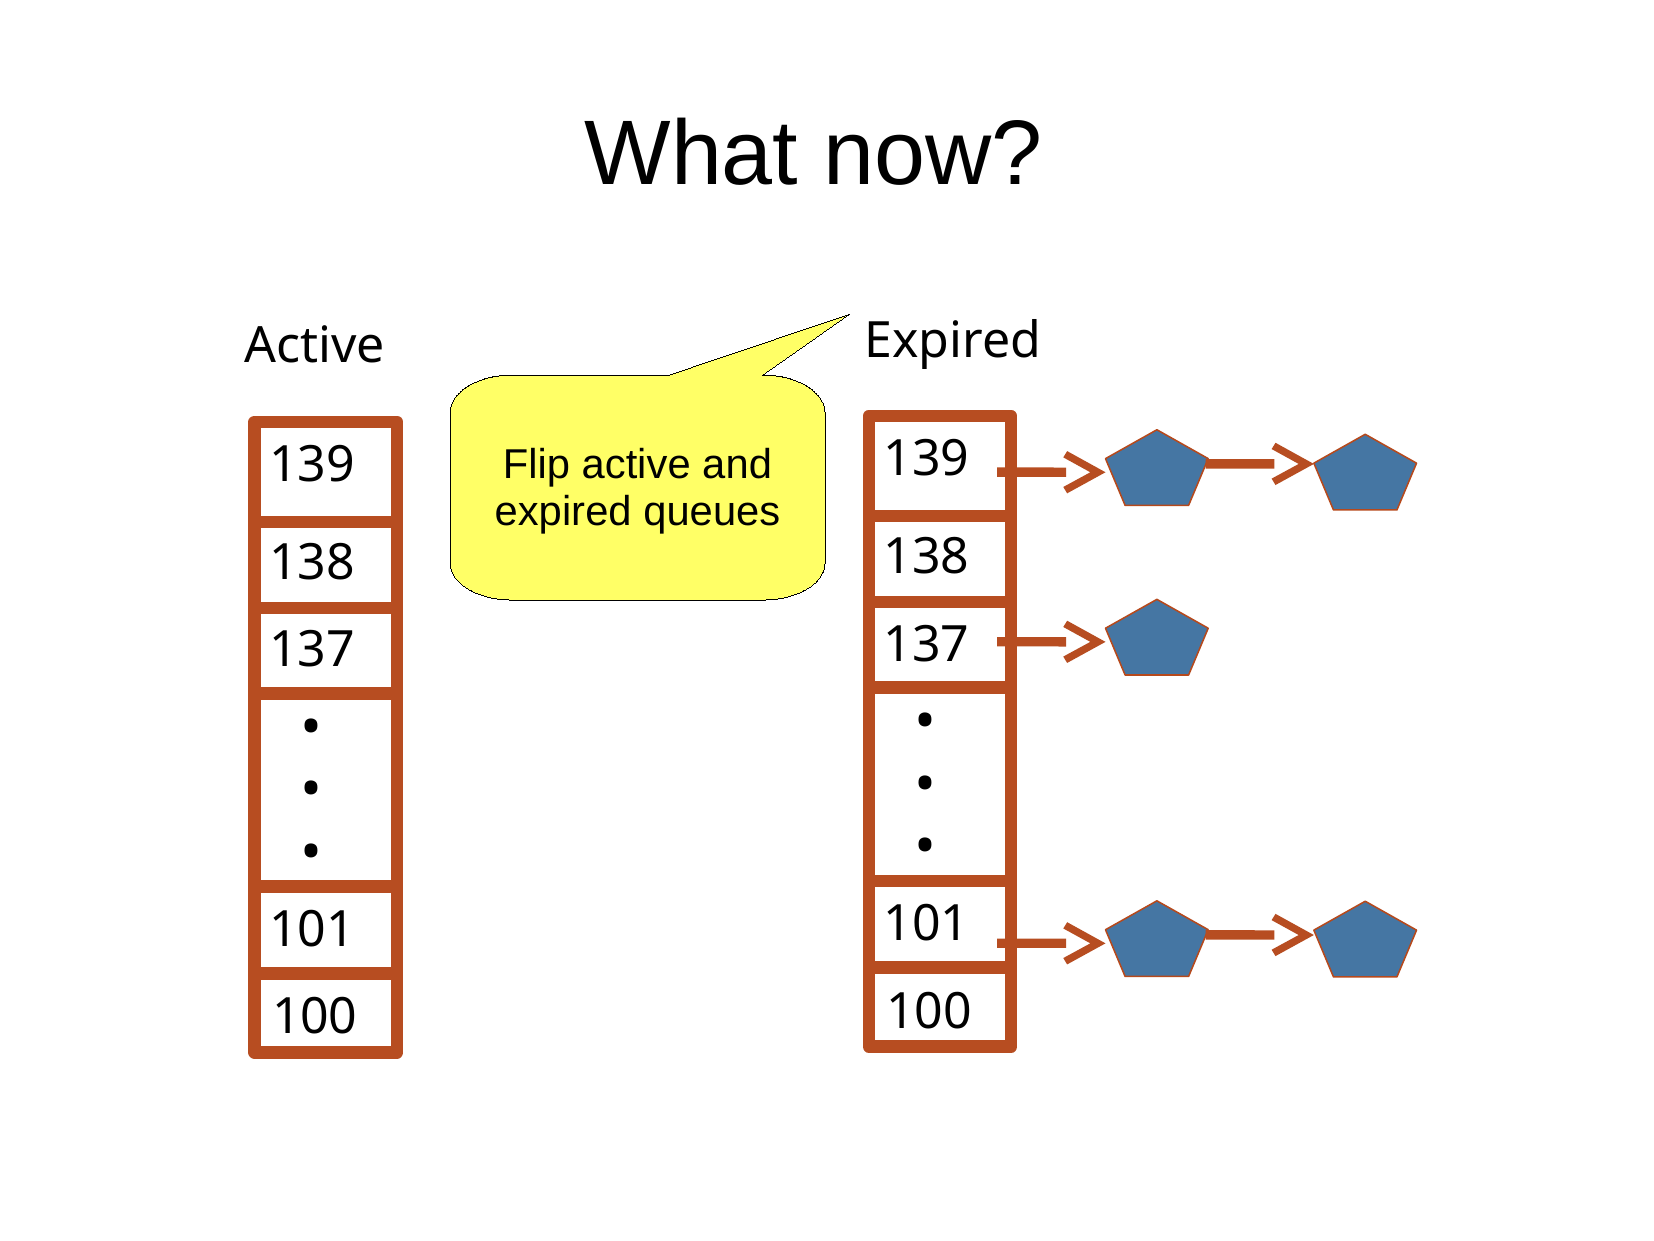

# What now?
Expired
Active
Flip active and
expired queues
139
139
138
138
137
137
.
.
.
.
.
.
101
101
100
100